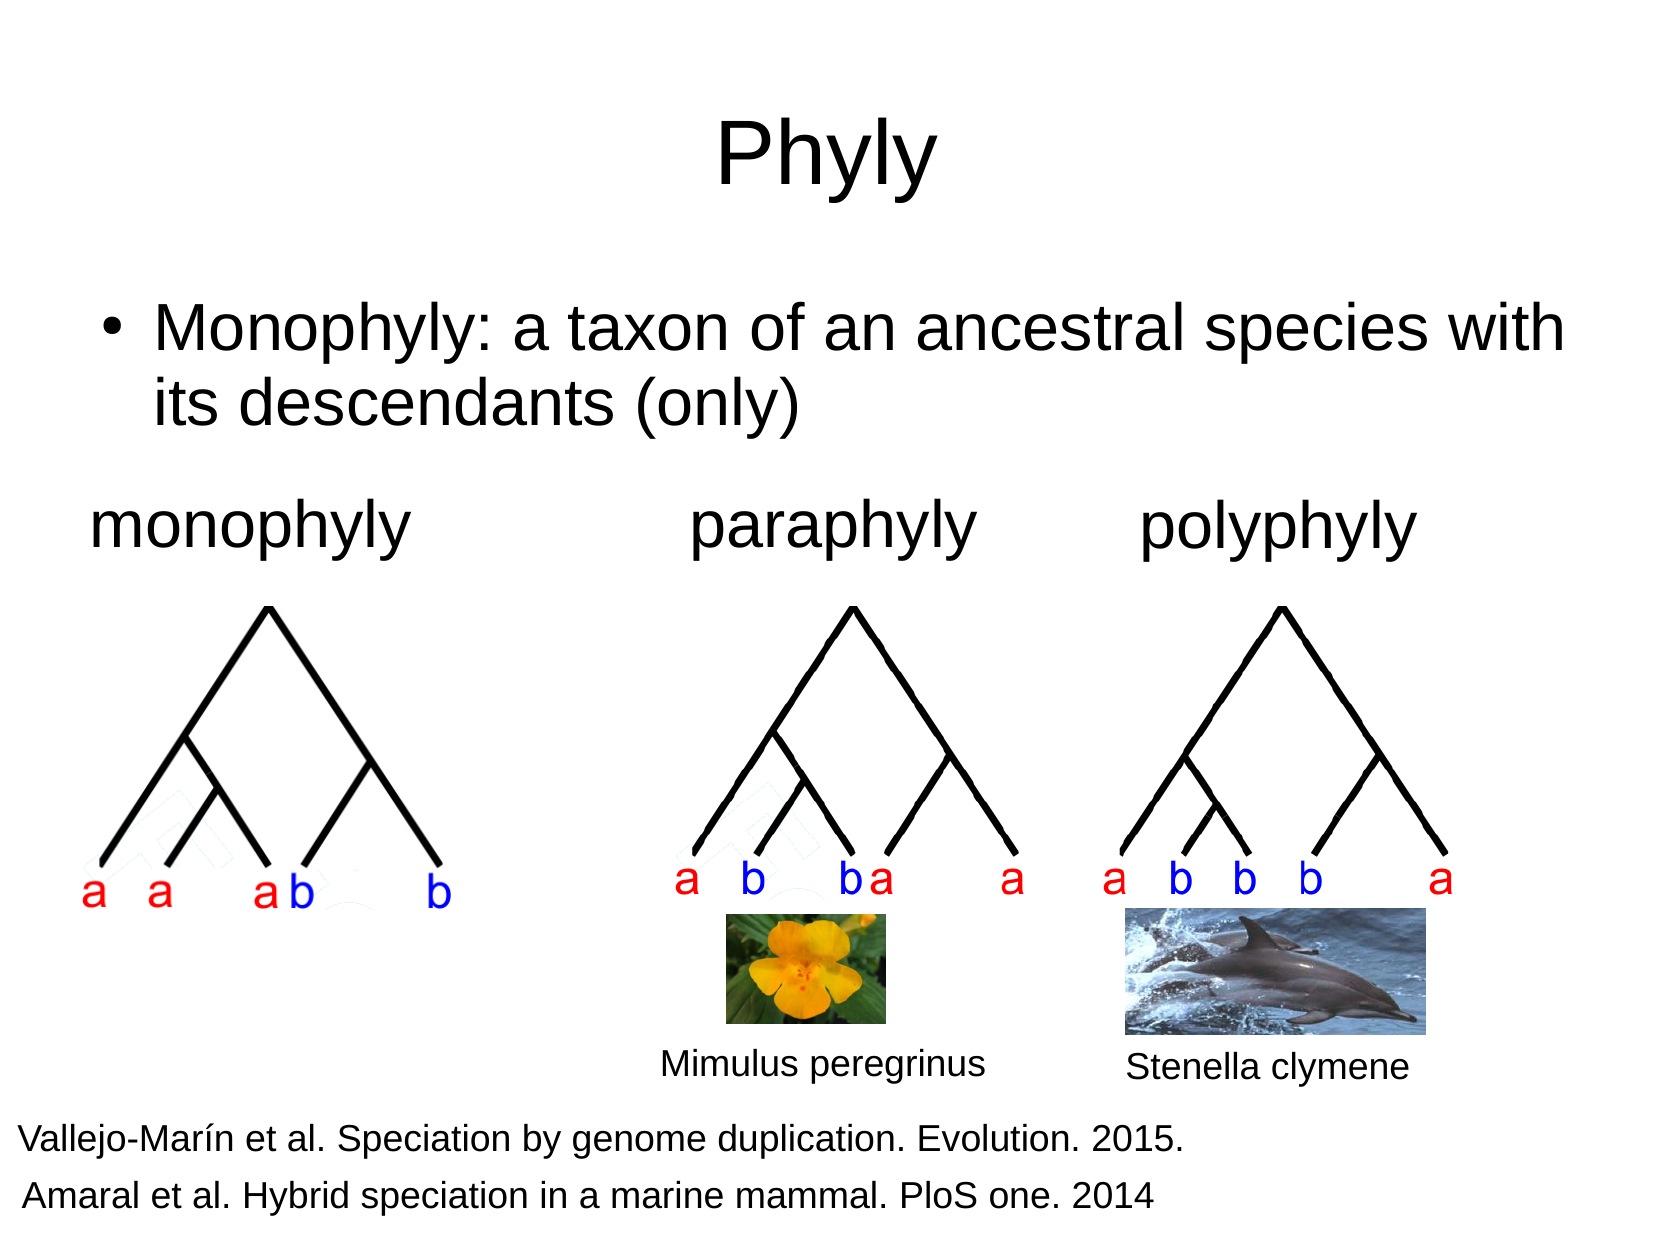

# Phyly
Monophyly: a taxon of an ancestral species with its descendants (only)
monophyly
paraphyly
polyphyly
Mimulus peregrinus
Stenella clymene
Vallejo‐Marín et al. Speciation by genome duplication. Evolution. 2015.
Amaral et al. Hybrid speciation in a marine mammal. PloS one. 2014